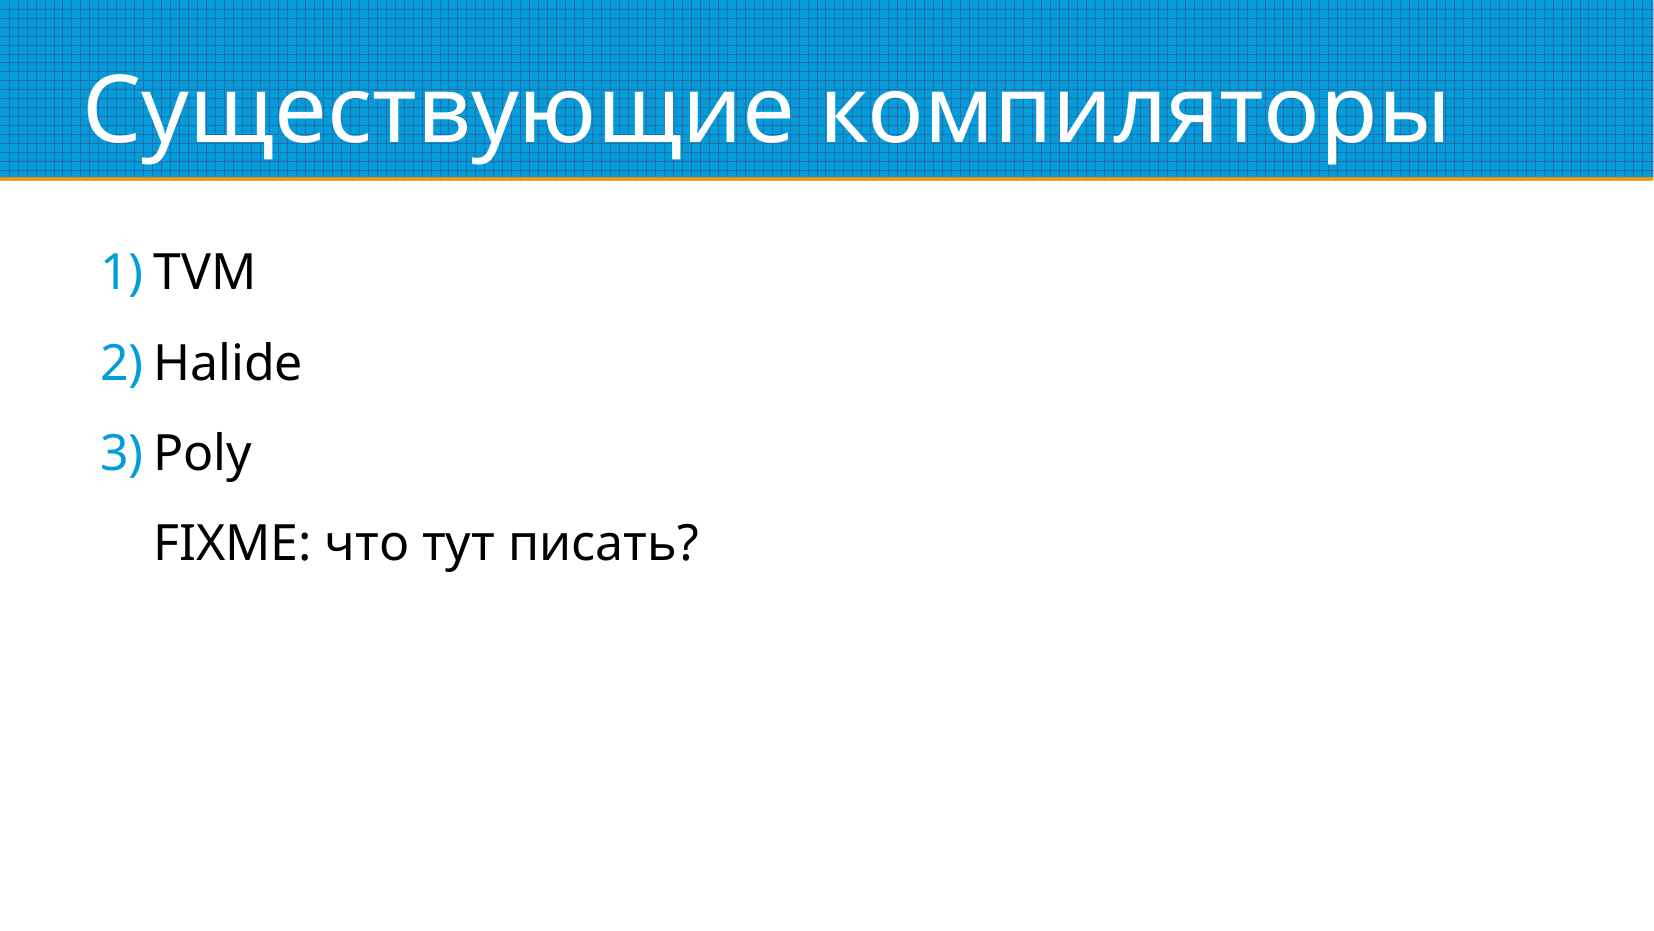

# Существующие компиляторы
TVM
Halide
Poly
FIXME: что тут писать?